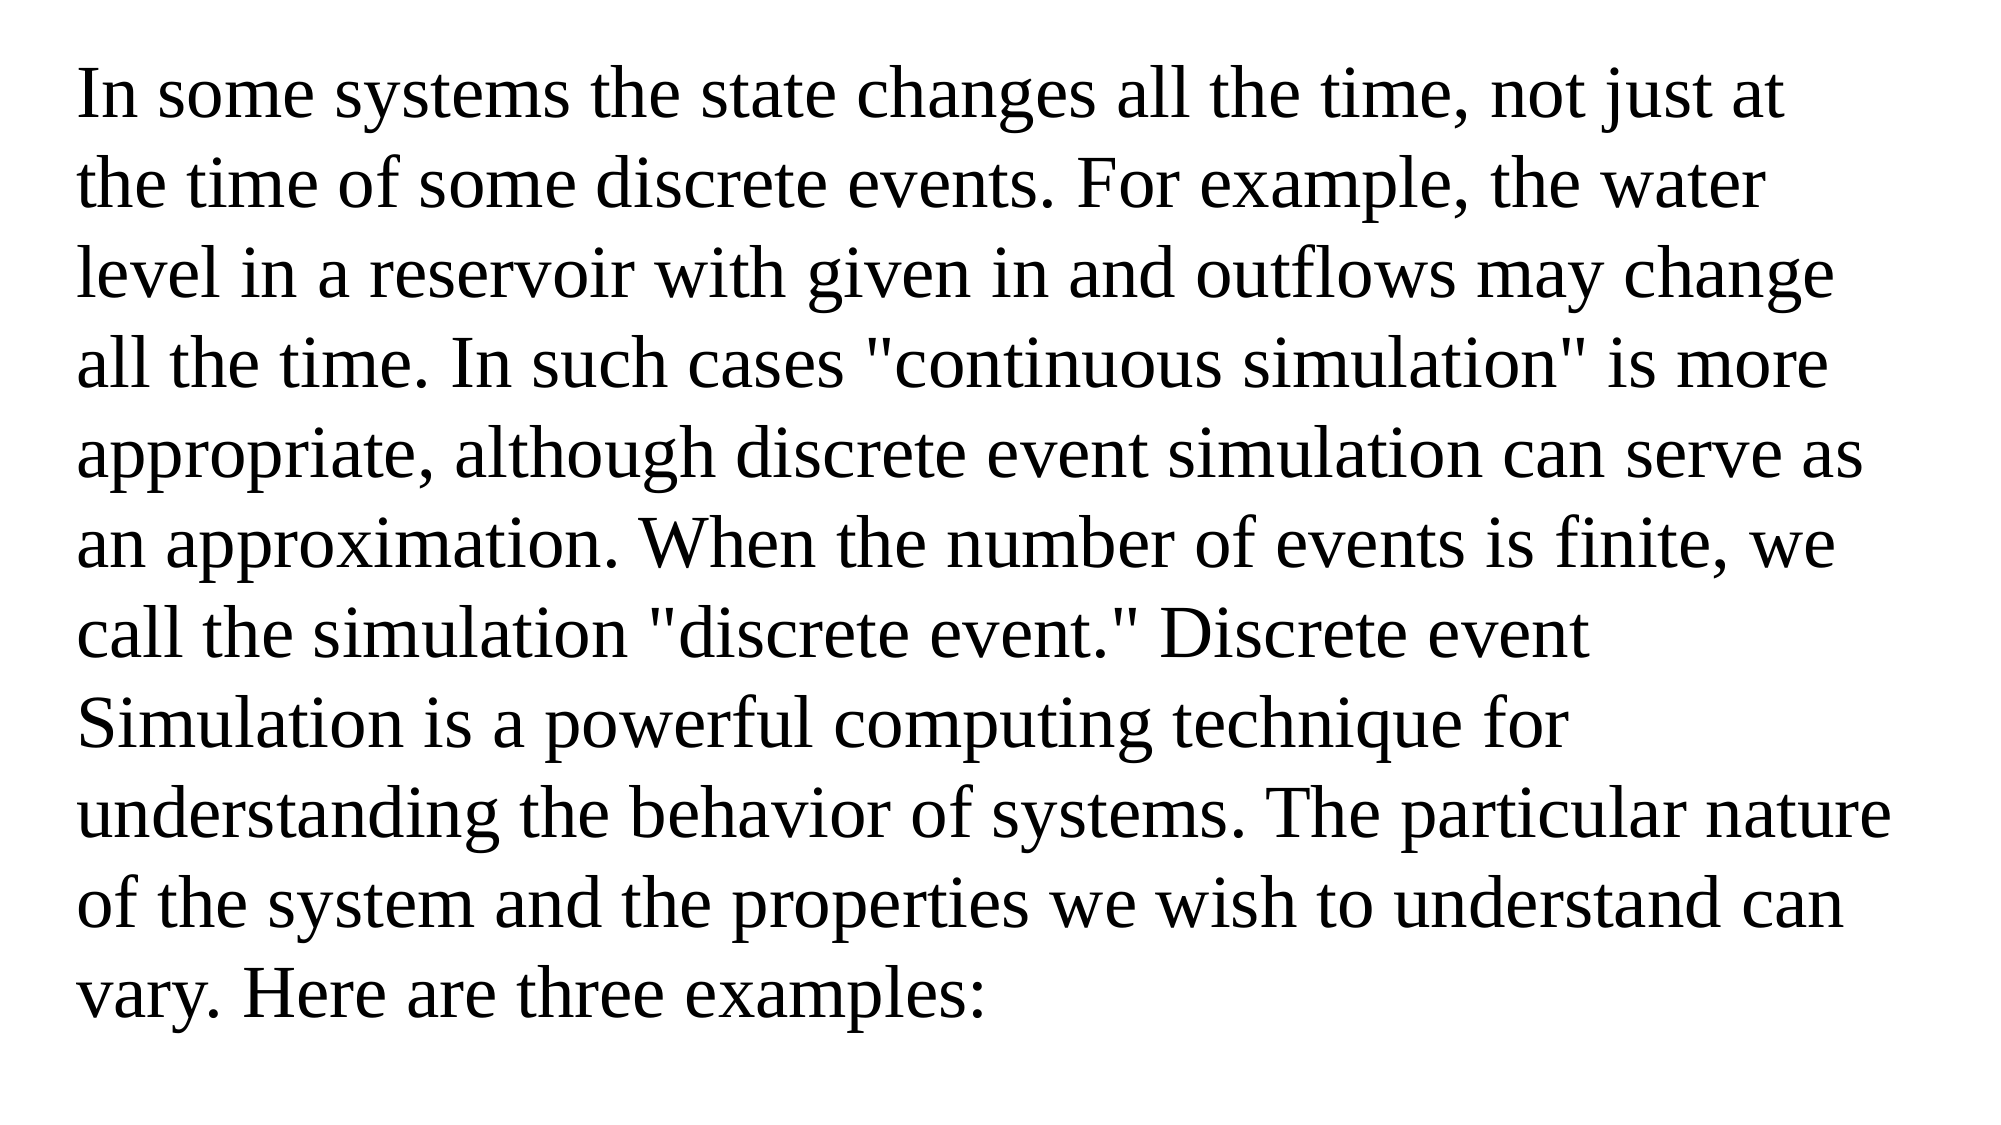

In some systems the state changes all the time, not just at the time of some discrete events. For example, the water level in a reservoir with given in and outflows may change all the time. In such cases "continuous simulation" is more appropriate, although discrete event simulation can serve as an approximation. When the number of events is finite, we call the simulation "discrete event." Discrete event Simulation is a powerful computing technique for understanding the behavior of systems. The particular nature of the system and the properties we wish to understand can vary. Here are three examples: